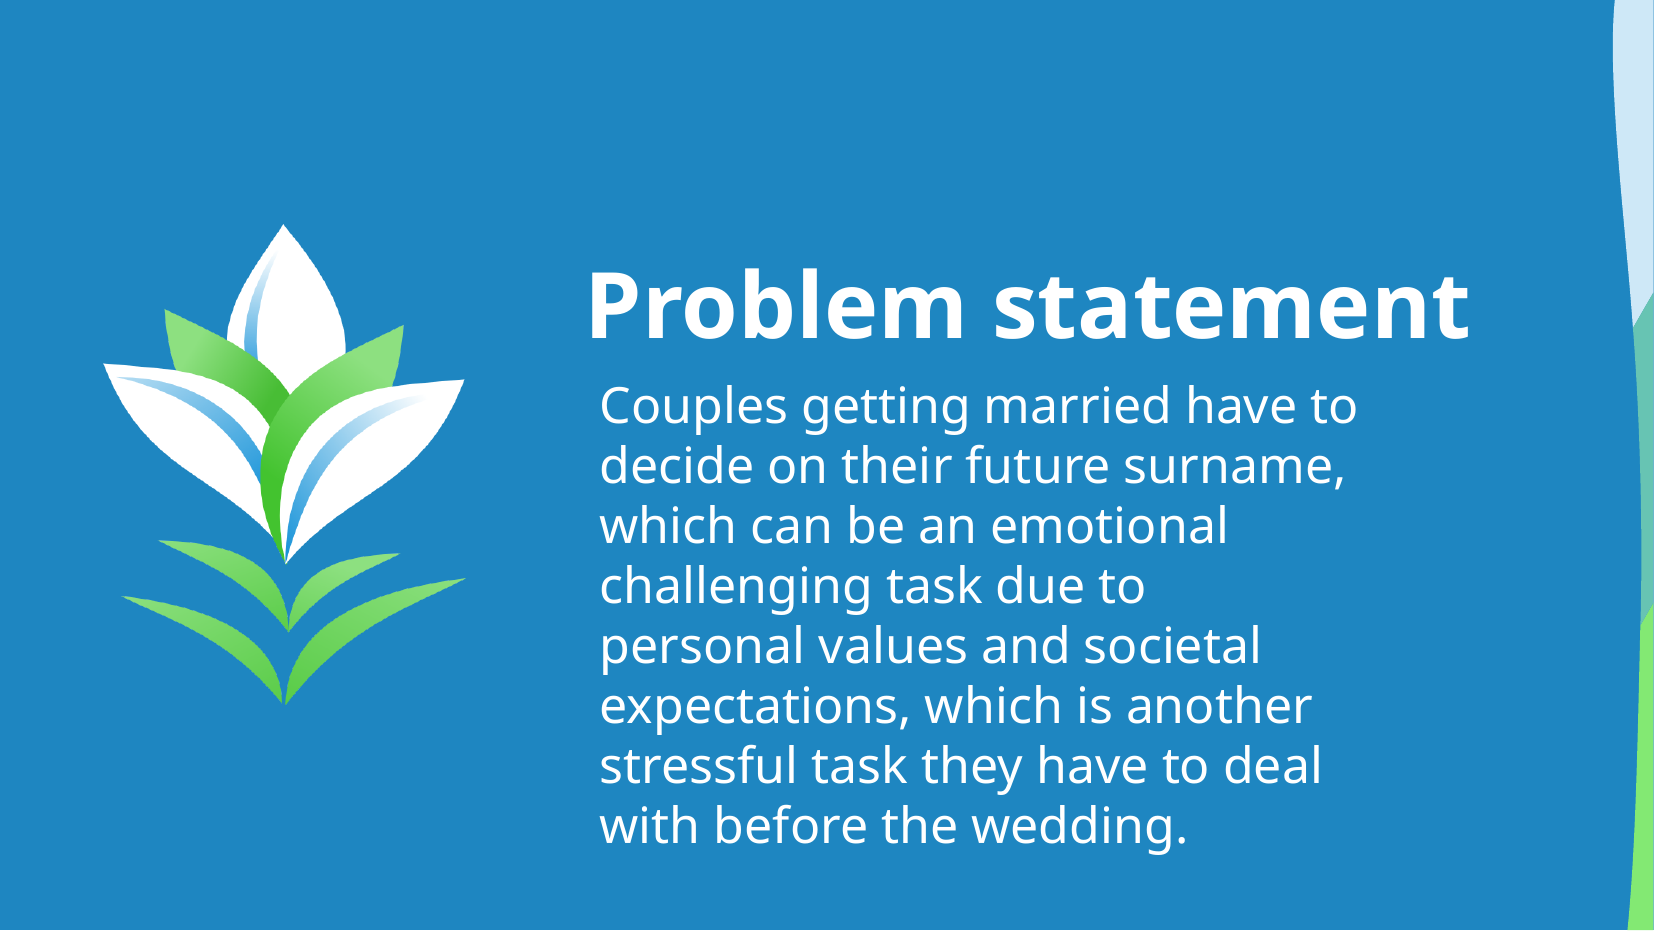

Problem statement
Couples getting married have to decide on their future surname, which can be an emotional challenging task due to personal values and societal expectations, which is another stressful task they have to deal with before the wedding.